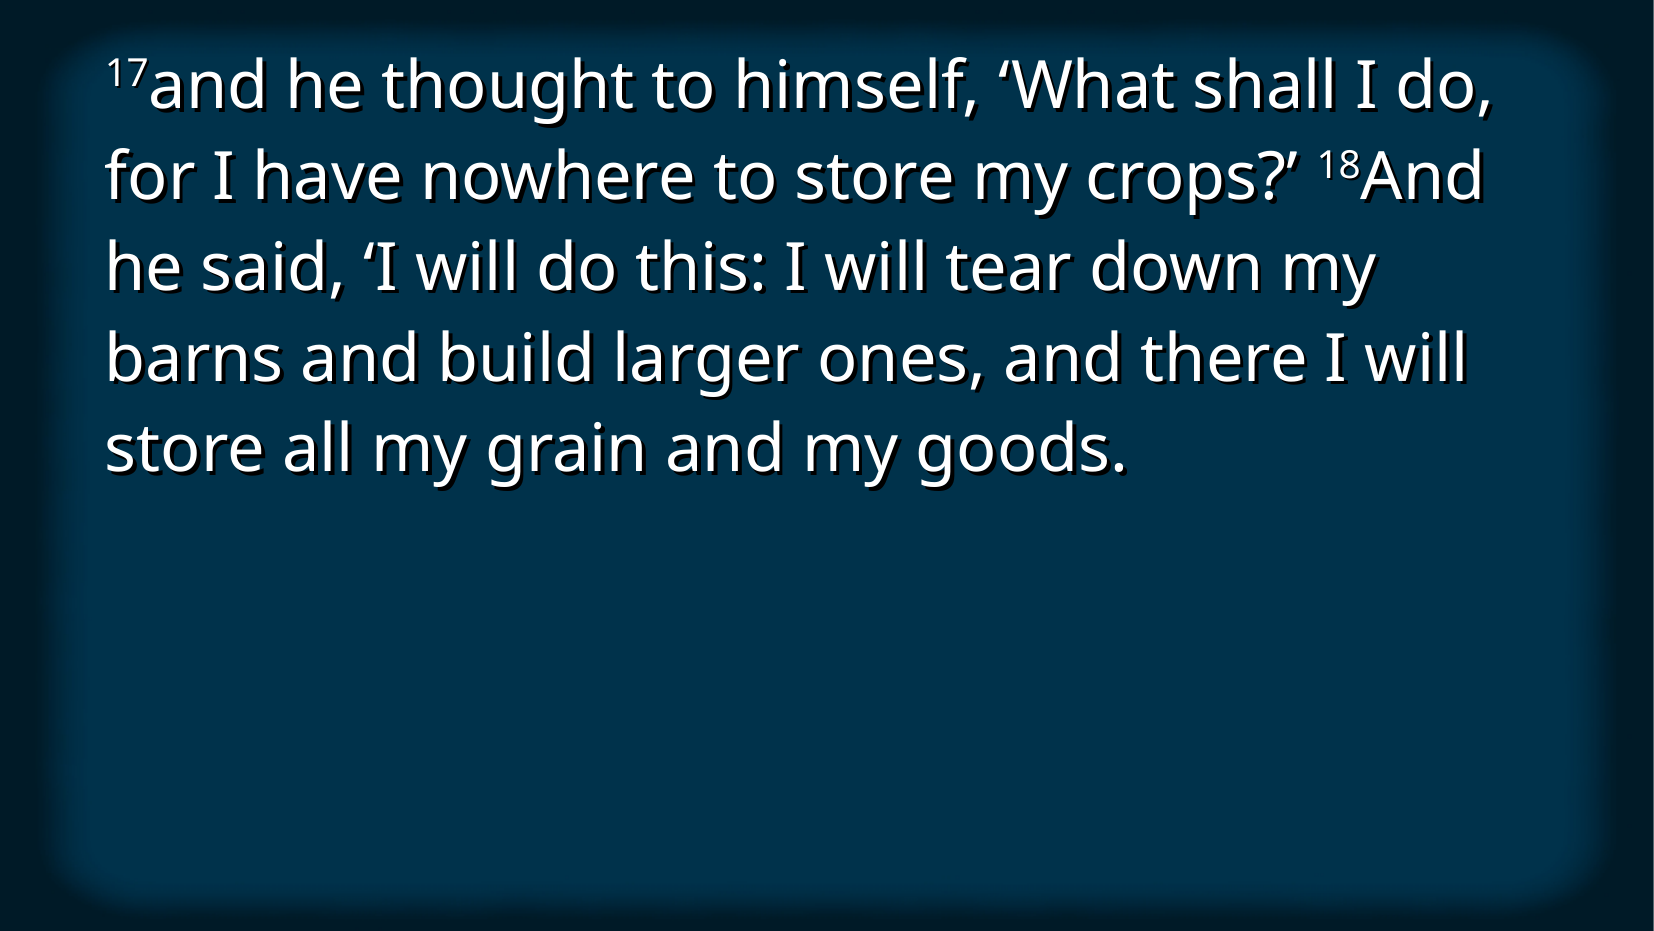

17and he thought to himself, ‘What shall I do, for I have nowhere to store my crops?’ 18And he said, ‘I will do this: I will tear down my barns and build larger ones, and there I will store all my grain and my goods.